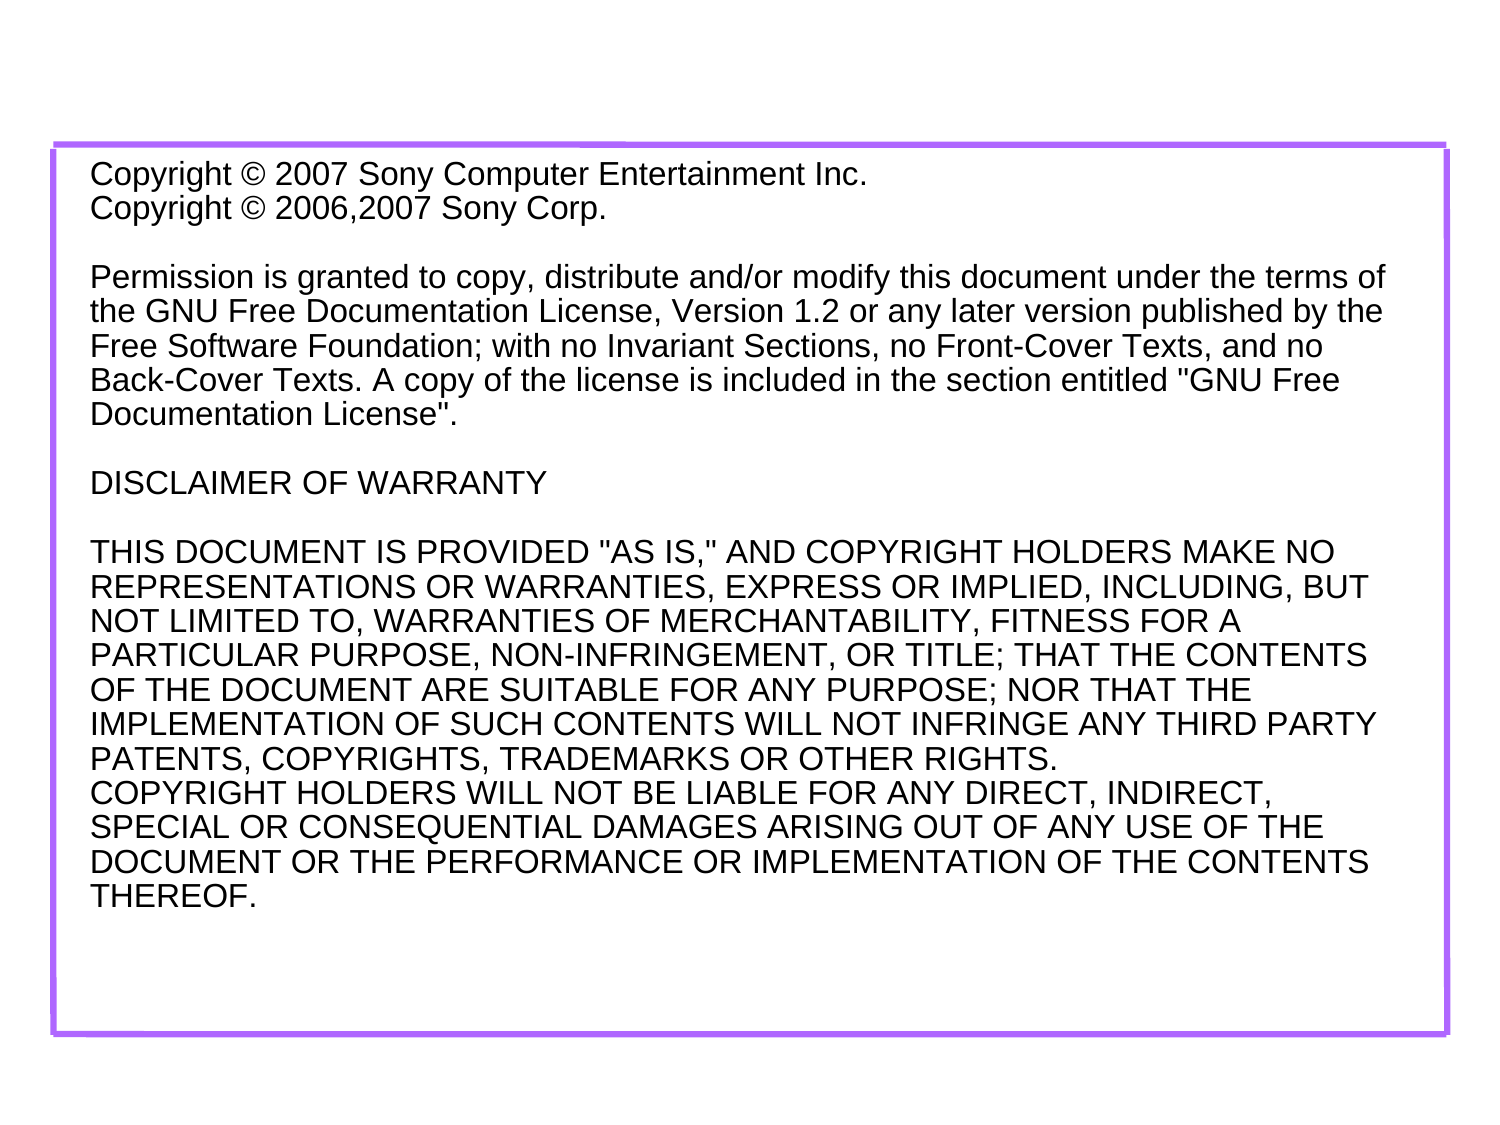

Copyright © 2007 Sony Computer Entertainment Inc.
Copyright © 2006,2007 Sony Corp.
Permission is granted to copy, distribute and/or modify this document under the terms of the GNU Free Documentation License, Version 1.2 or any later version published by the Free Software Foundation; with no Invariant Sections, no Front-Cover Texts, and no Back-Cover Texts. A copy of the license is included in the section entitled "GNU Free Documentation License".
DISCLAIMER OF WARRANTY
THIS DOCUMENT IS PROVIDED "AS IS," AND COPYRIGHT HOLDERS MAKE NO REPRESENTATIONS OR WARRANTIES, EXPRESS OR IMPLIED, INCLUDING, BUT NOT LIMITED TO, WARRANTIES OF MERCHANTABILITY, FITNESS FOR A PARTICULAR PURPOSE, NON-INFRINGEMENT, OR TITLE; THAT THE CONTENTS OF THE DOCUMENT ARE SUITABLE FOR ANY PURPOSE; NOR THAT THE IMPLEMENTATION OF SUCH CONTENTS WILL NOT INFRINGE ANY THIRD PARTY PATENTS, COPYRIGHTS, TRADEMARKS OR OTHER RIGHTS.
COPYRIGHT HOLDERS WILL NOT BE LIABLE FOR ANY DIRECT, INDIRECT, SPECIAL OR CONSEQUENTIAL DAMAGES ARISING OUT OF ANY USE OF THE DOCUMENT OR THE PERFORMANCE OR IMPLEMENTATION OF THE CONTENTS THEREOF.